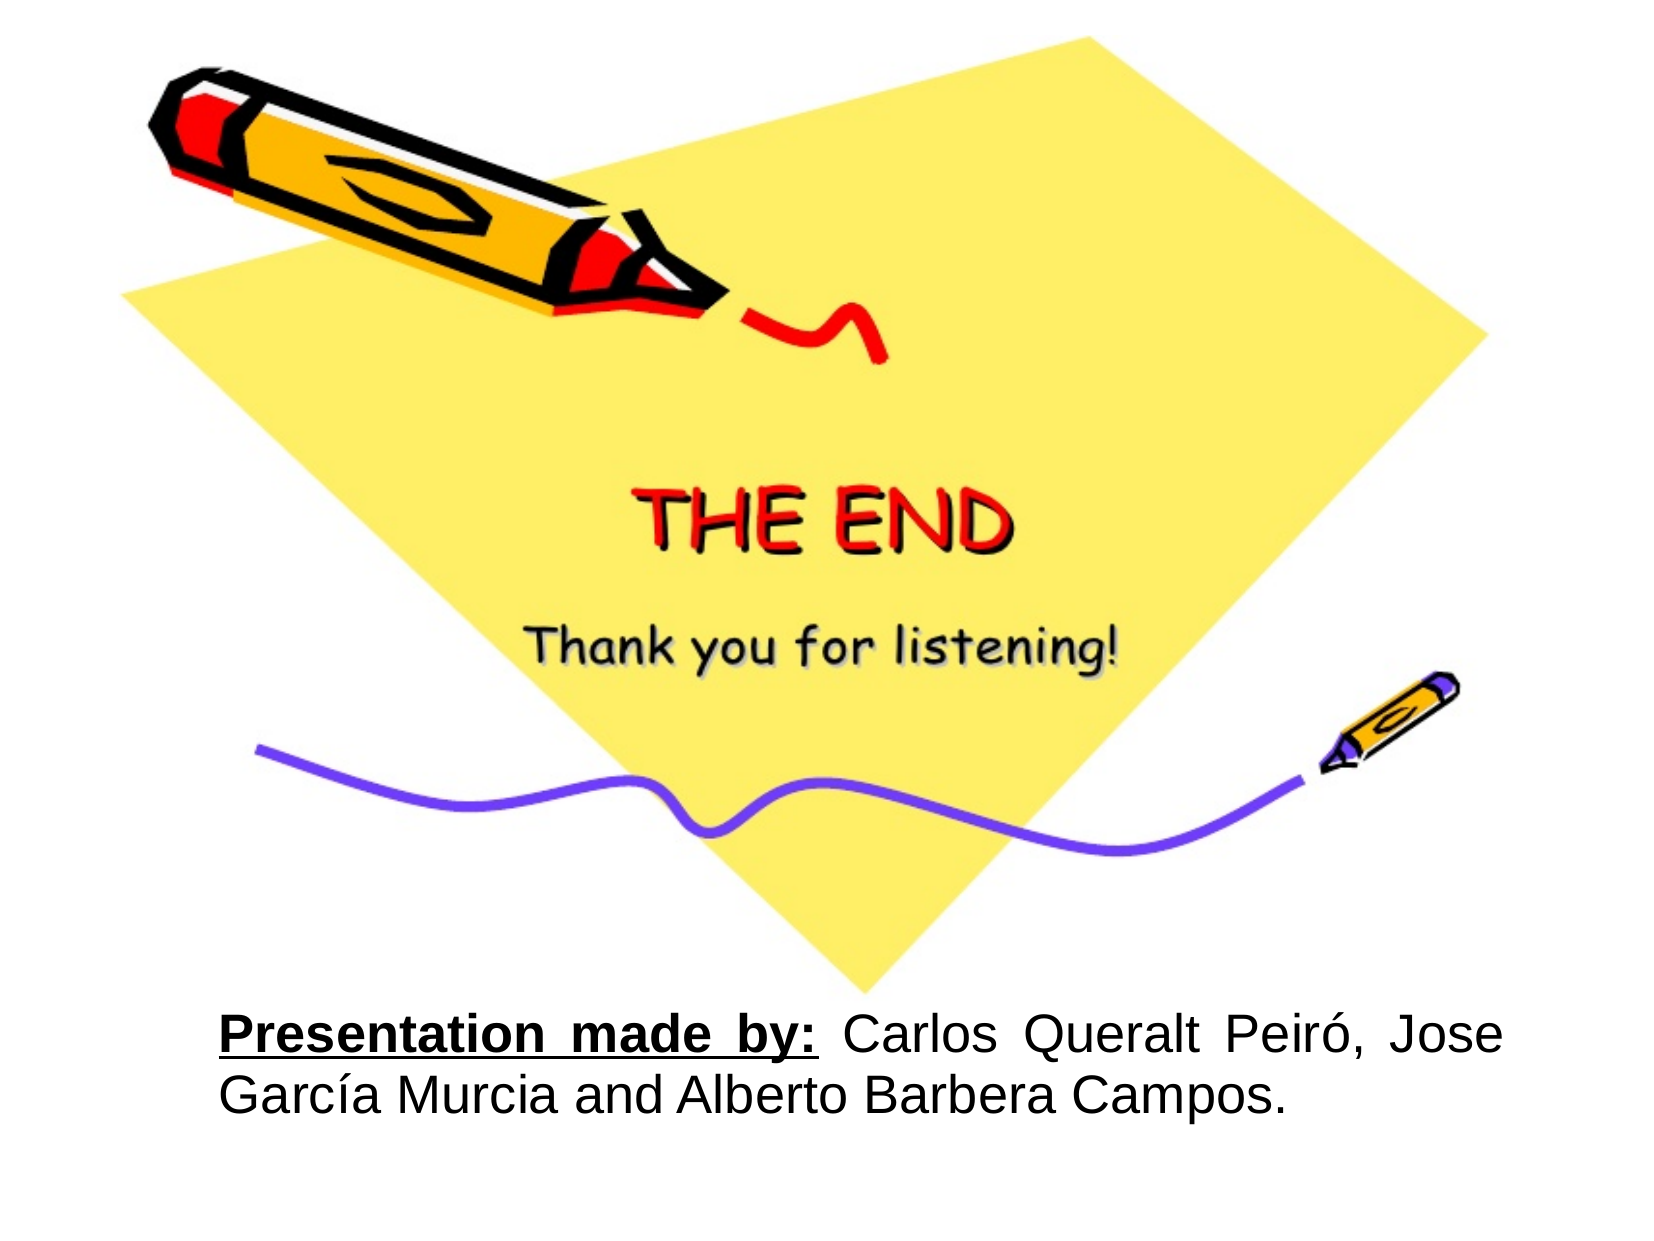

# Presentation made by: Carlos Queralt Peiró, Jose García Murcia and Alberto Barbera Campos.